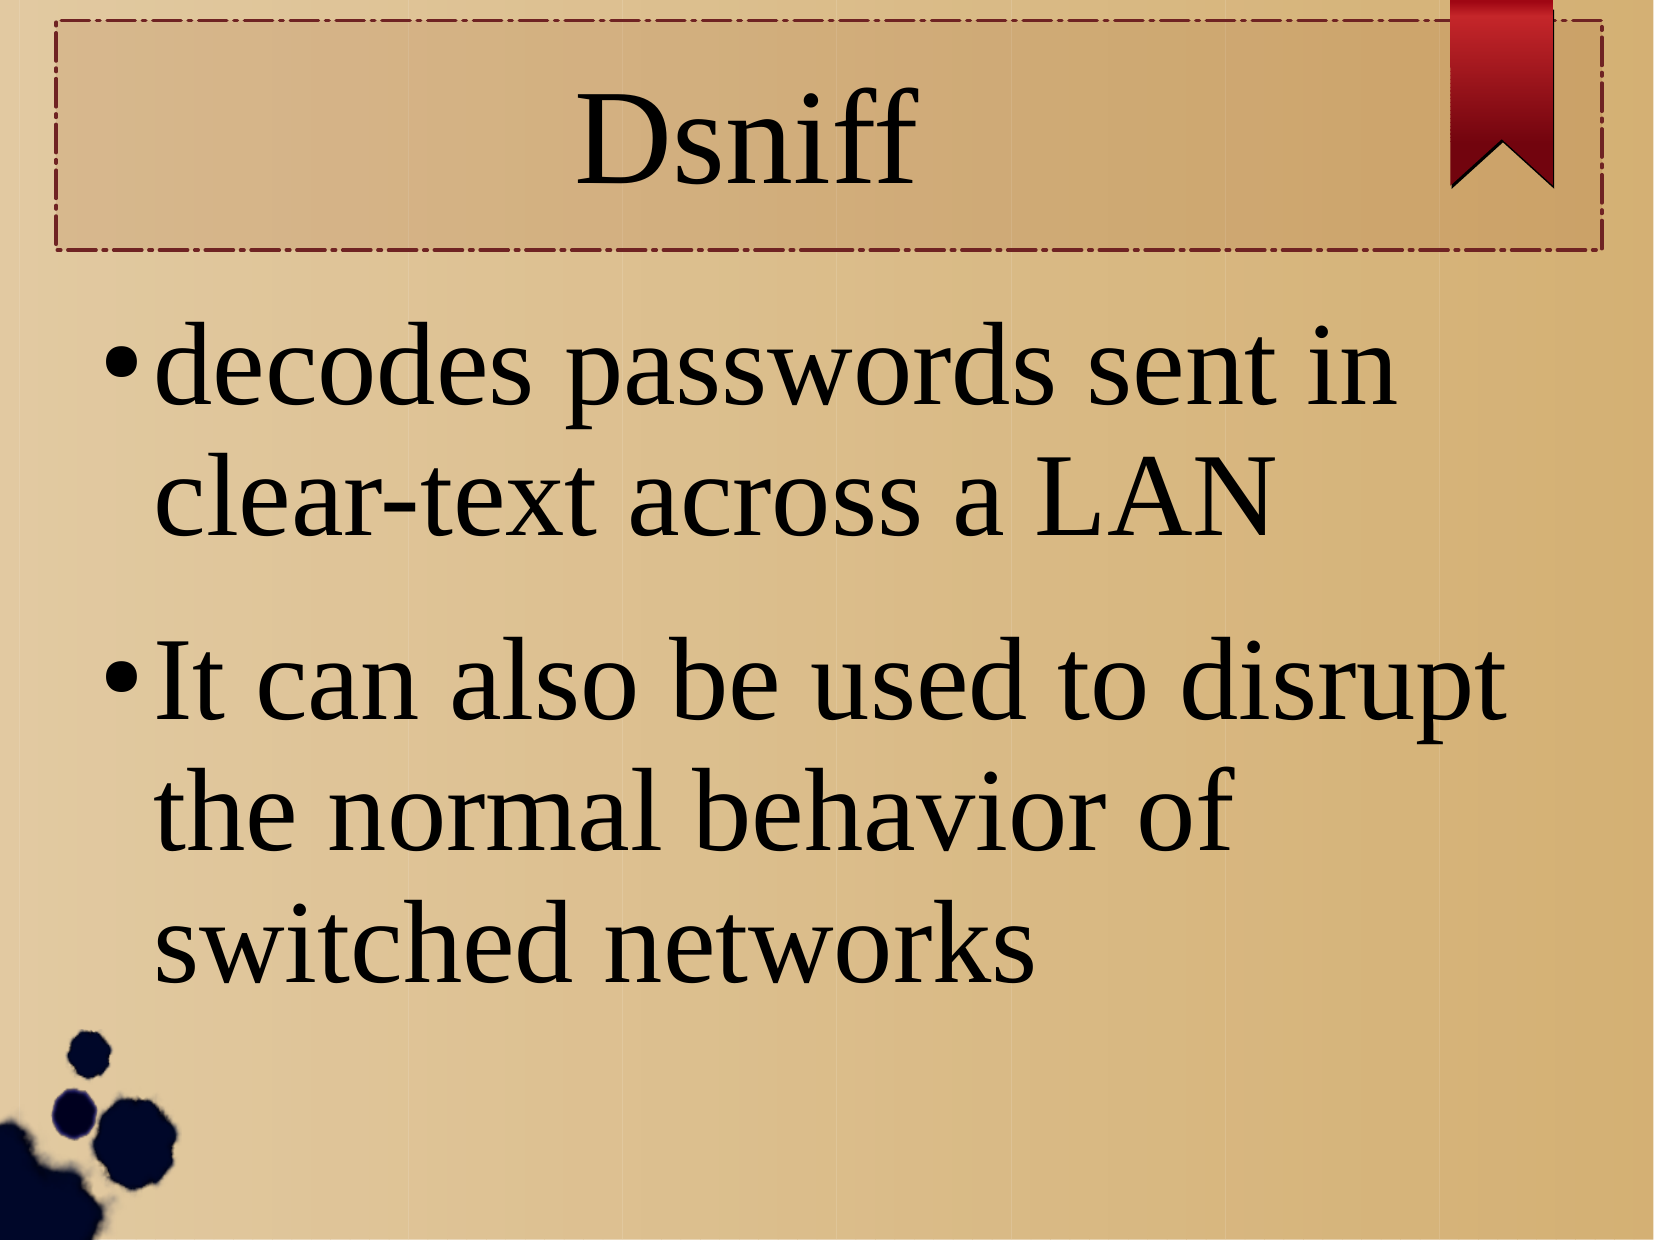

# Dsniff
decodes passwords sent in clear-text across a LAN
It can also be used to disrupt the normal behavior of switched networks